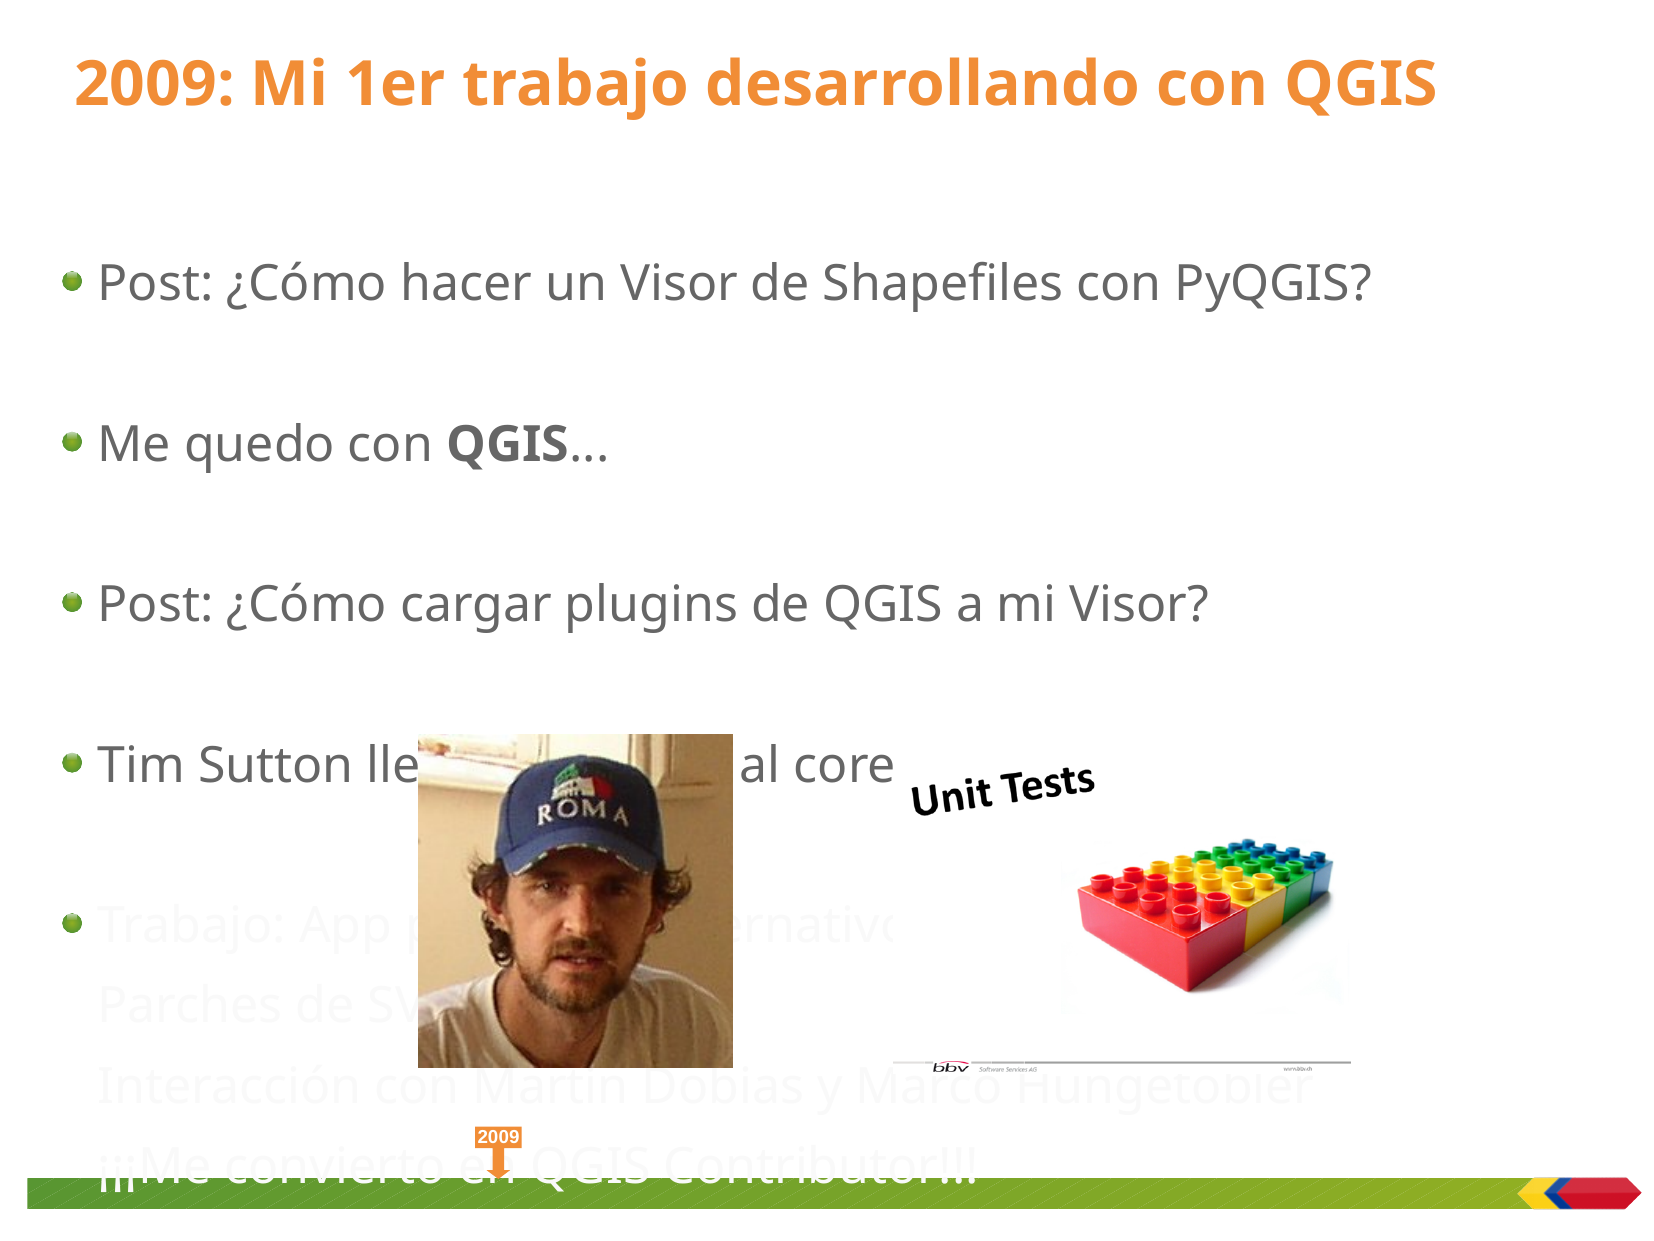

# 2009: Mi 1er trabajo desarrollando con QGIS
Post: ¿Cómo hacer un Visor de Shapefiles con PyQGIS?
Me quedo con QGIS...
Post: ¿Cómo cargar plugins de QGIS a mi Visor?
Tim Sutton lleva mi trabajo al core
Trabajo: App para Usos Alternativos de Suelos
Parches de SVN para QGIS
Interacción con Martin Dobias y Marco Hungetobler
¡¡¡Me convierto en QGIS Contributor!!!
2009